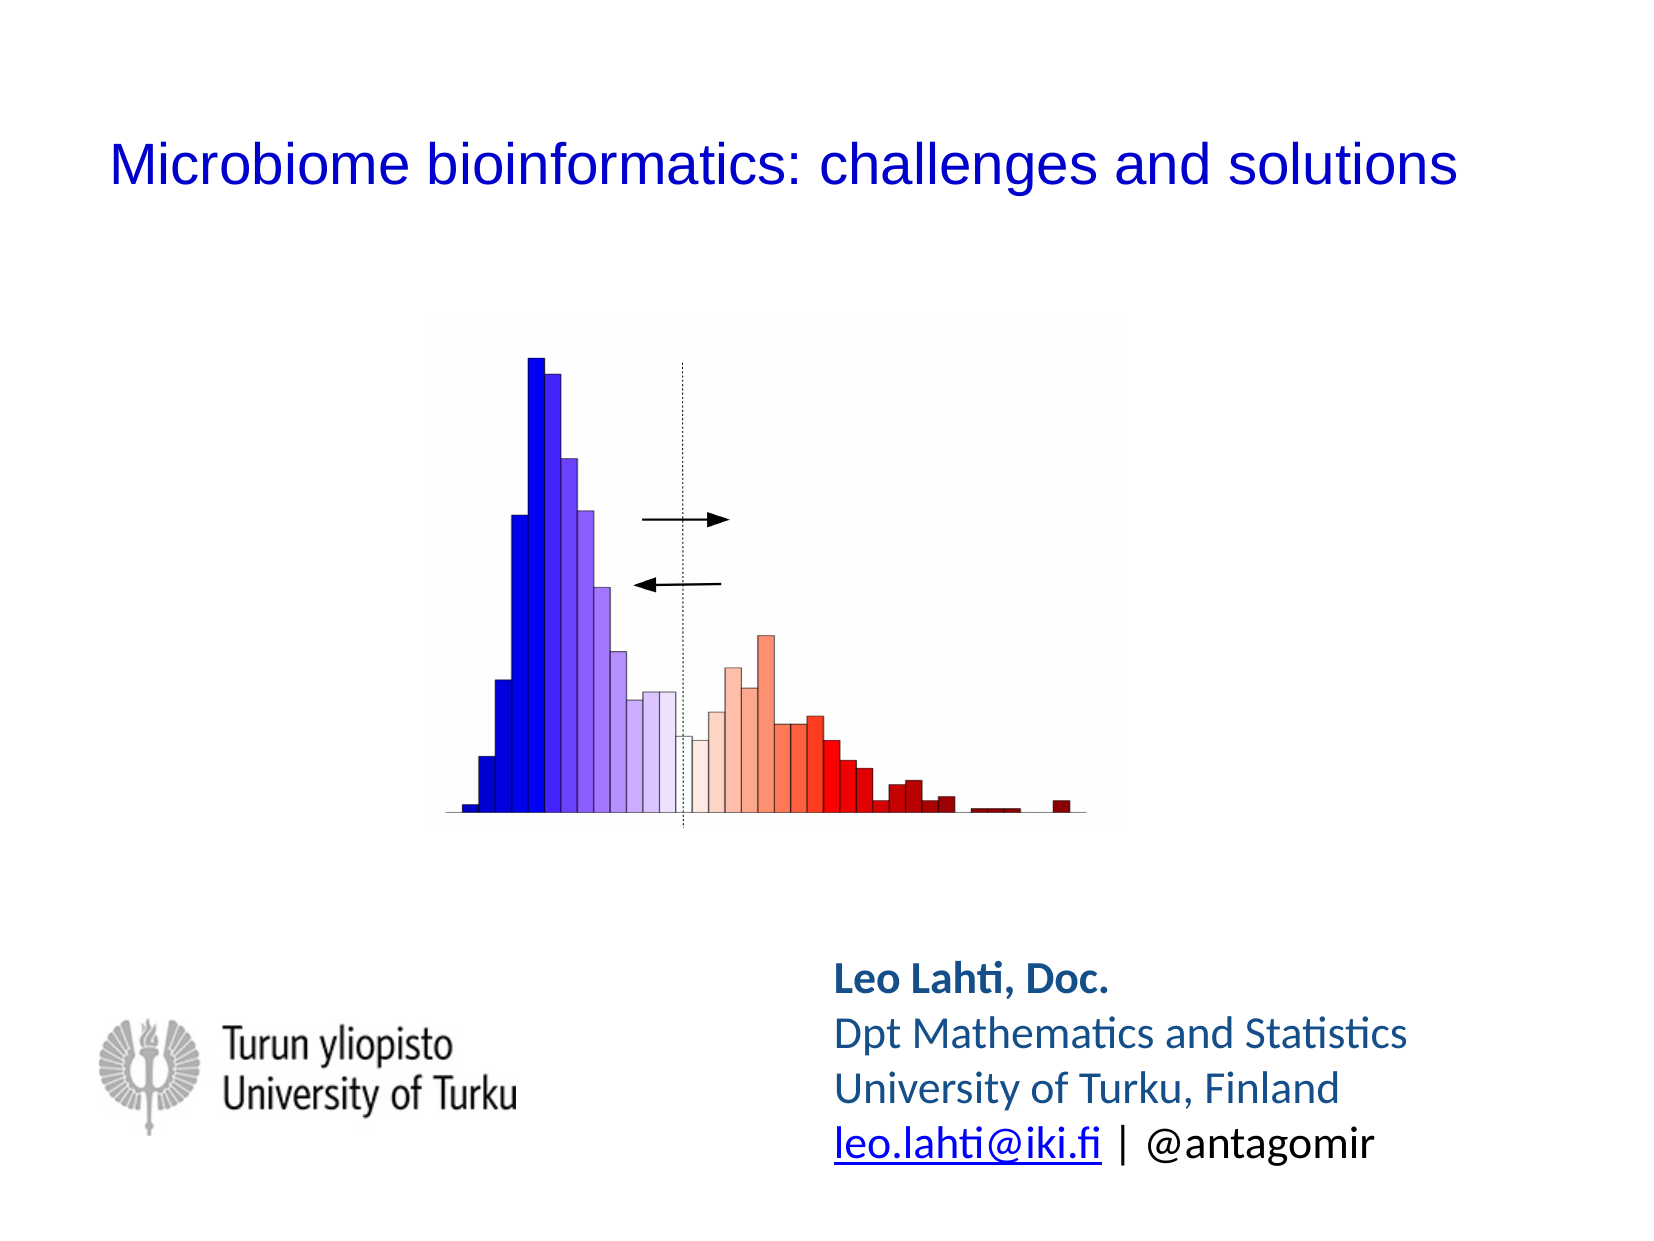

Microbiome bioinformatics: challenges and solutions
Leo Lahti, Doc.
Dpt Mathematics and Statistics
University of Turku, Finland
leo.lahti@iki.fi | @antagomir